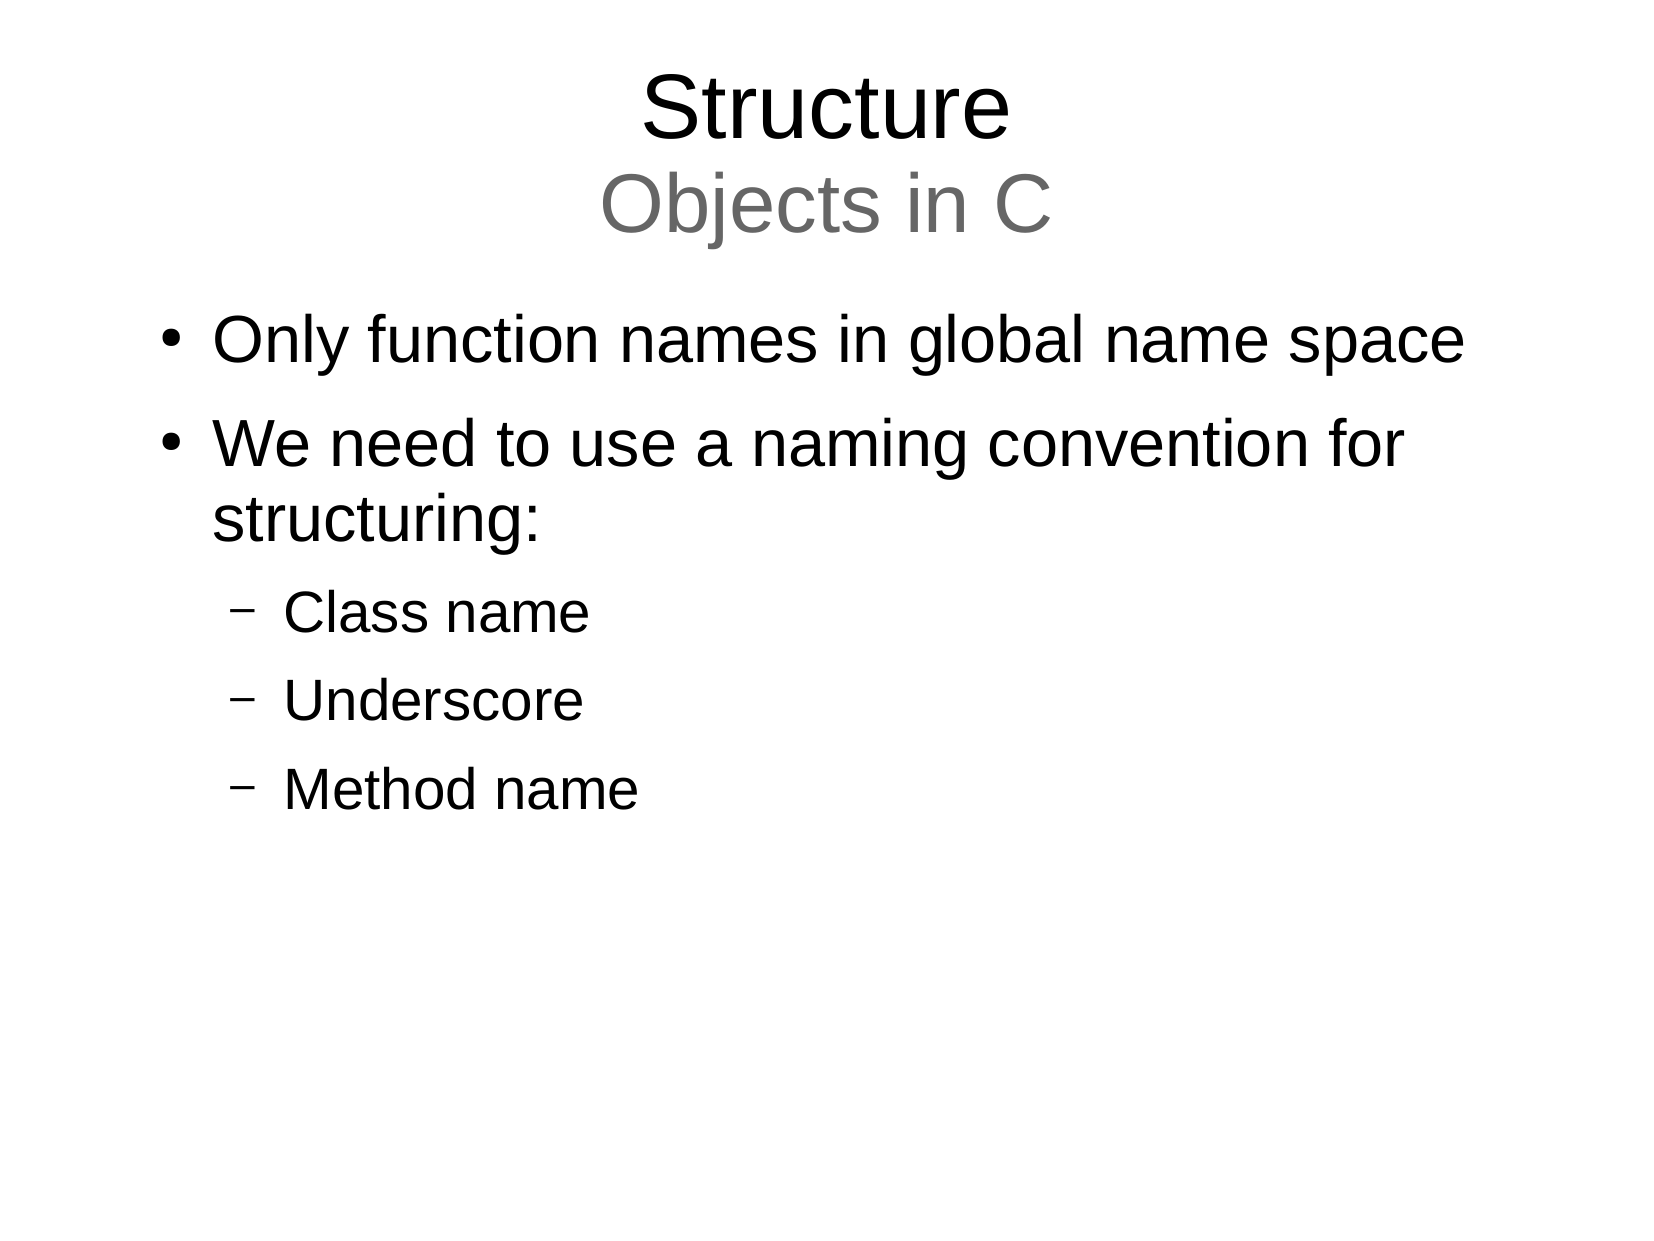

# Structure Objects in C
Only function names in global name space
We need to use a naming convention for structuring:
Class name
Underscore
Method name